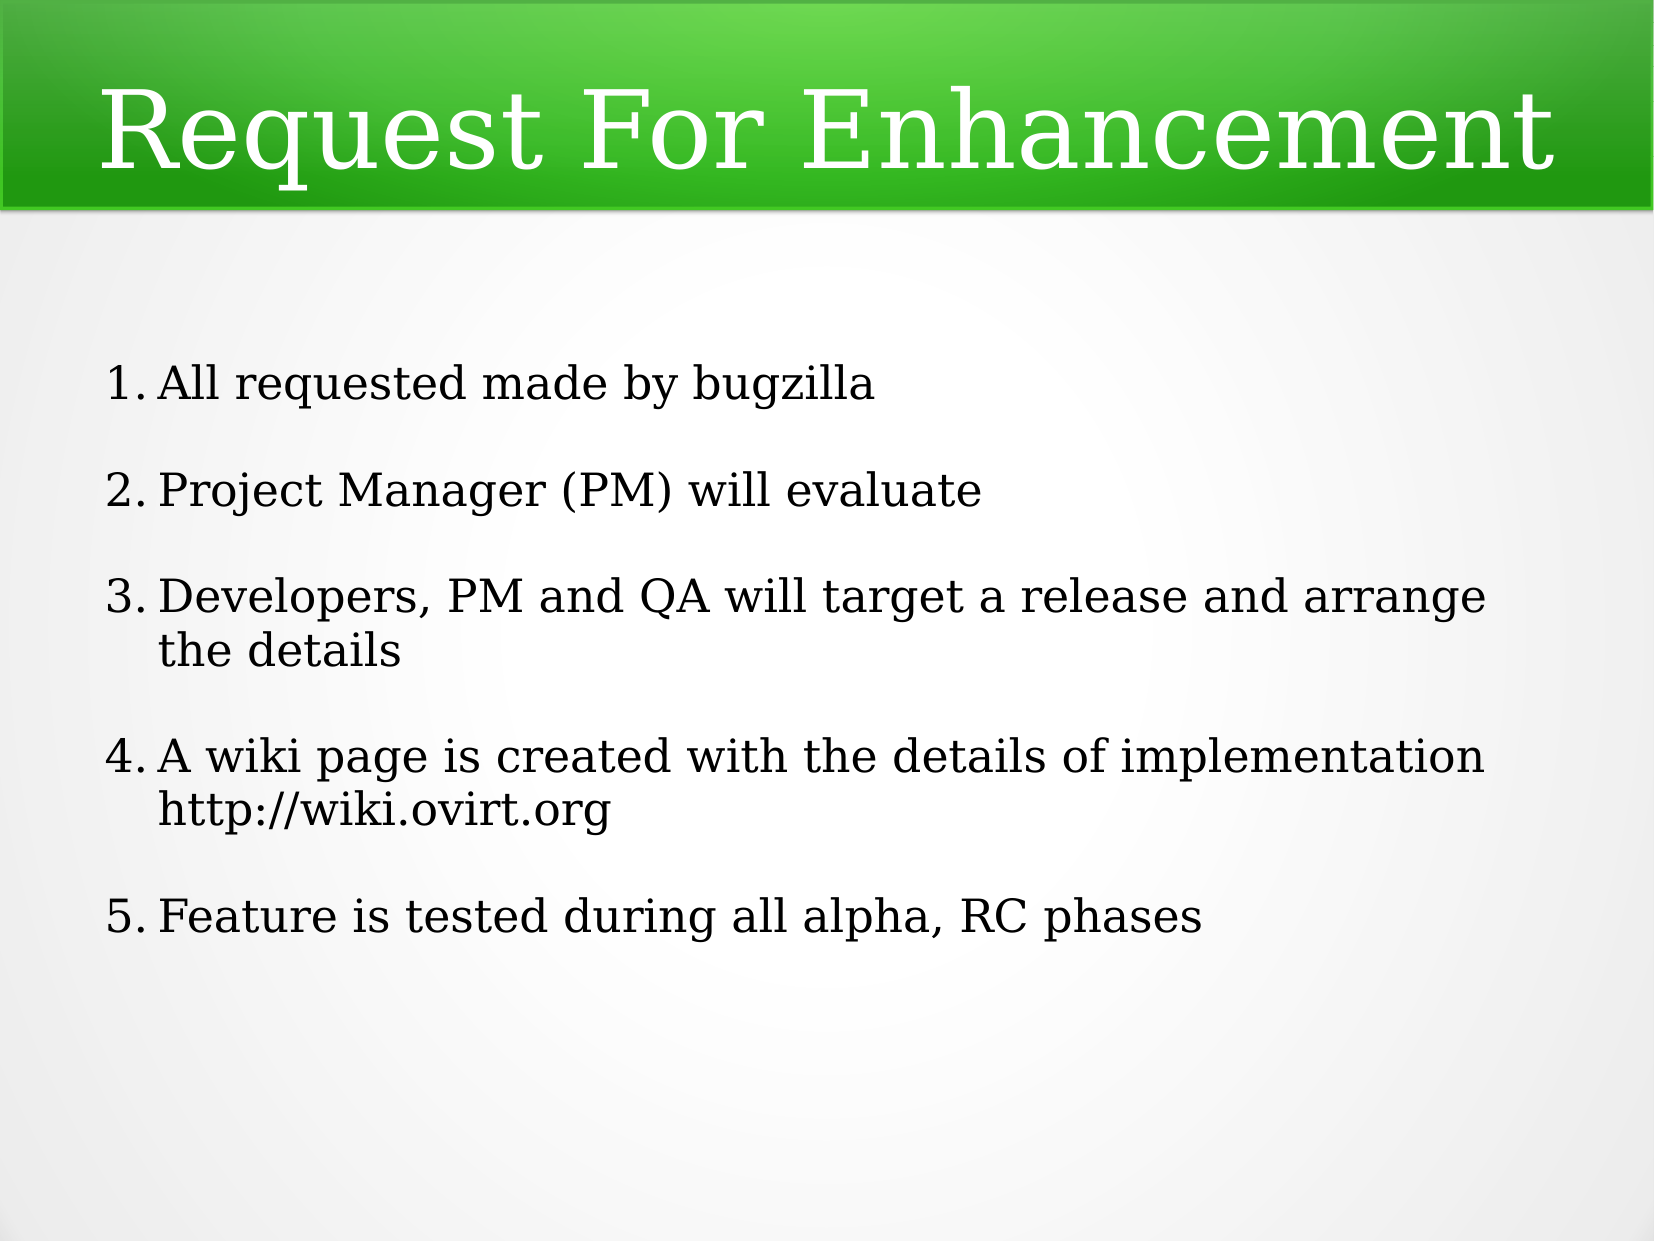

Request For Enhancement
# All requested made by bugzilla
Project Manager (PM) will evaluate
Developers, PM and QA will target a release and arrange the details
A wiki page is created with the details of implementation
http://wiki.ovirt.org
Feature is tested during all alpha, RC phases